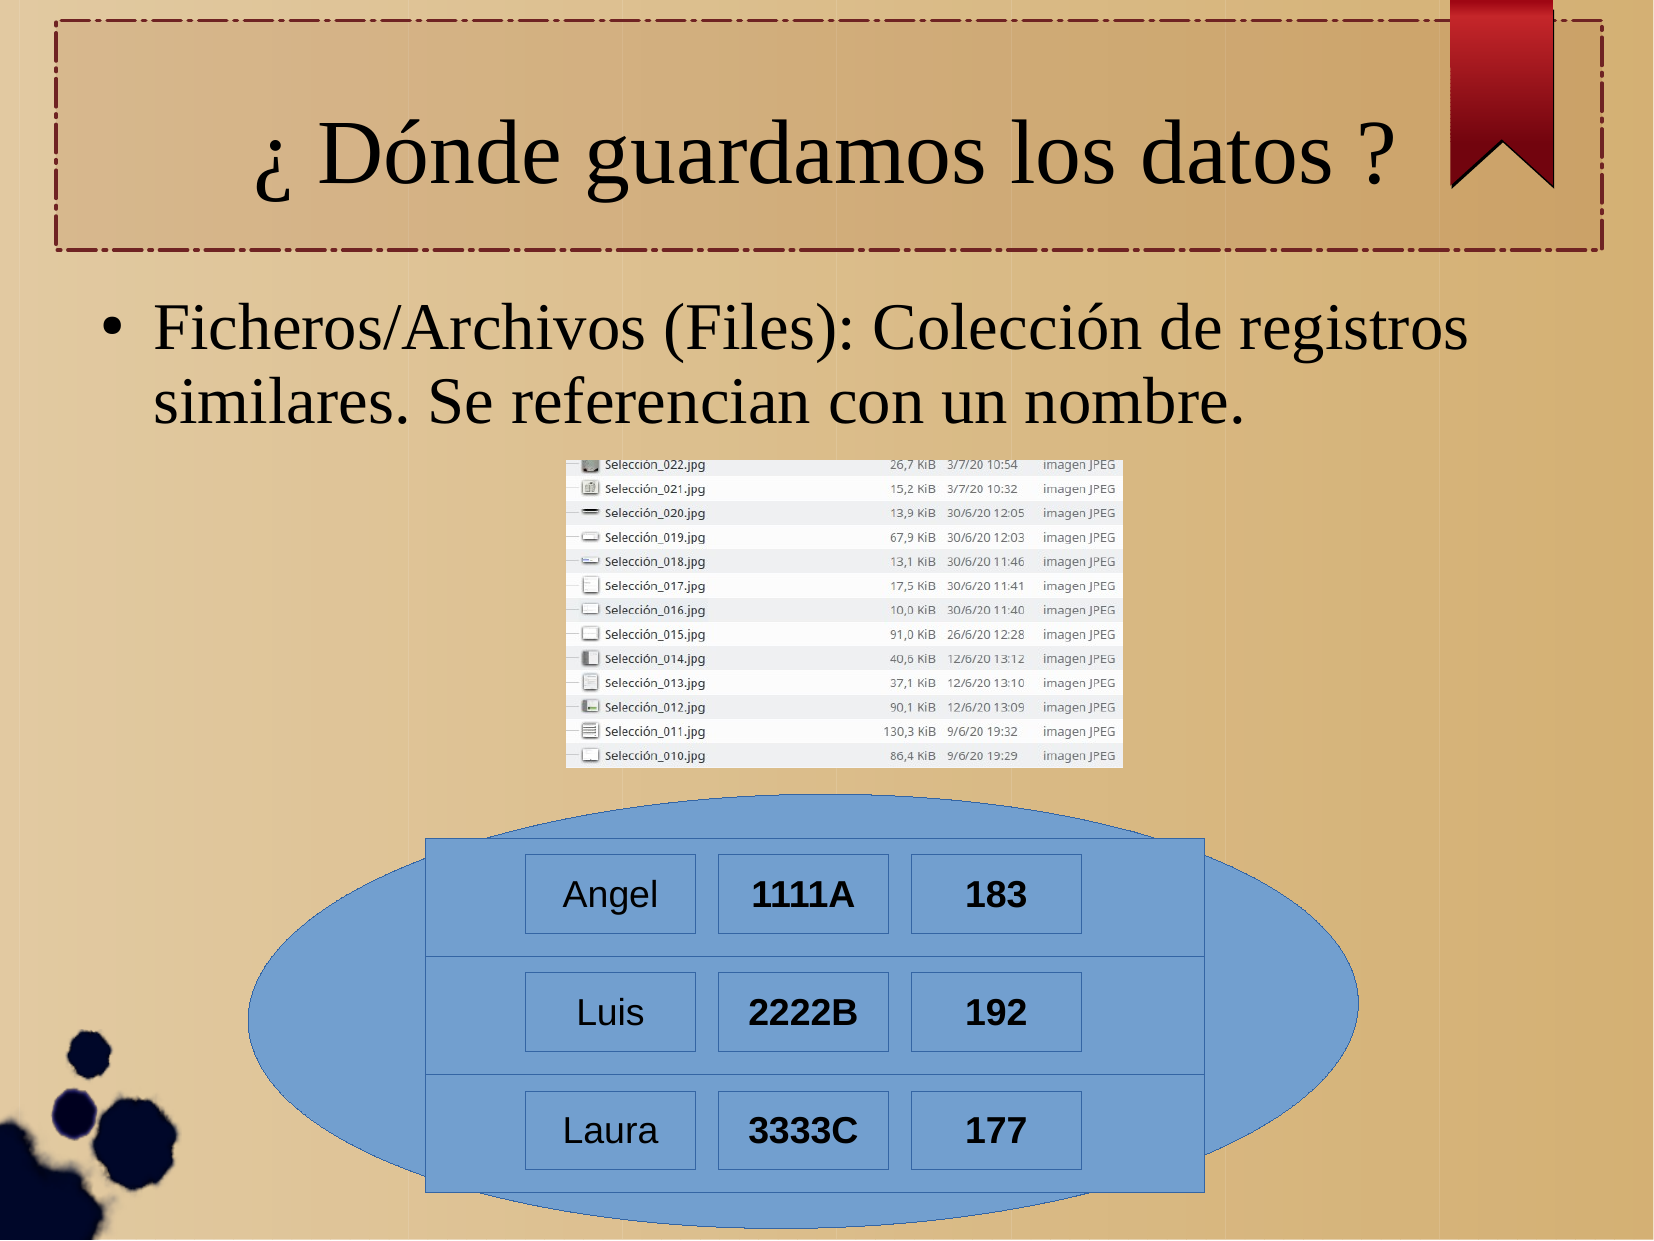

# ¿ Dónde guardamos los datos ?
Ficheros/Archivos (Files): Colección de registros similares. Se referencian con un nombre.
Angel
1111A
183
Luis
2222B
192
Laura
3333C
177